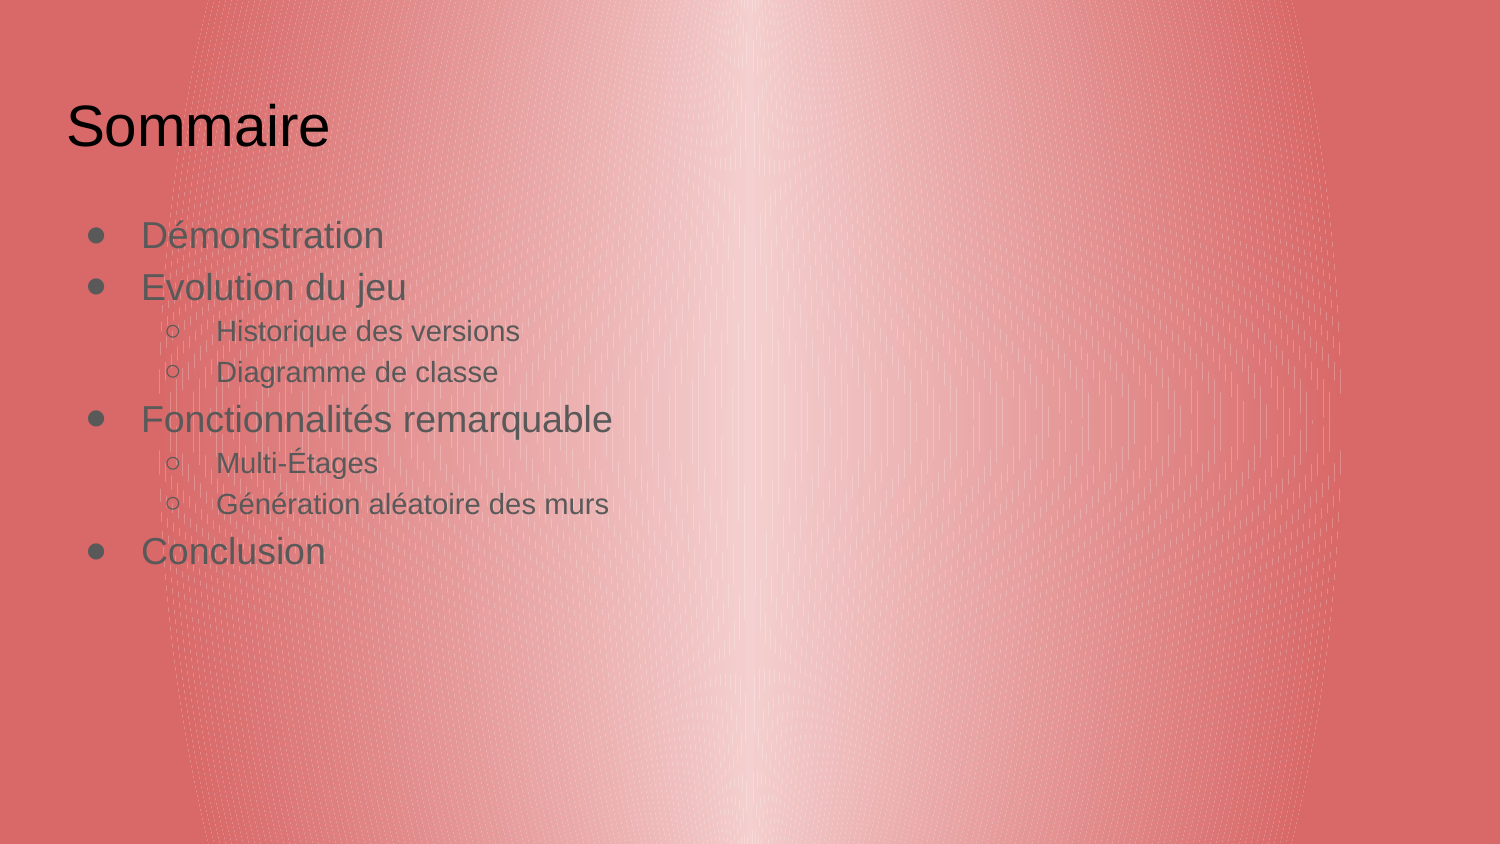

# Sommaire
Démonstration
Evolution du jeu
Historique des versions
Diagramme de classe
Fonctionnalités remarquable
Multi-Étages
Génération aléatoire des murs
Conclusion